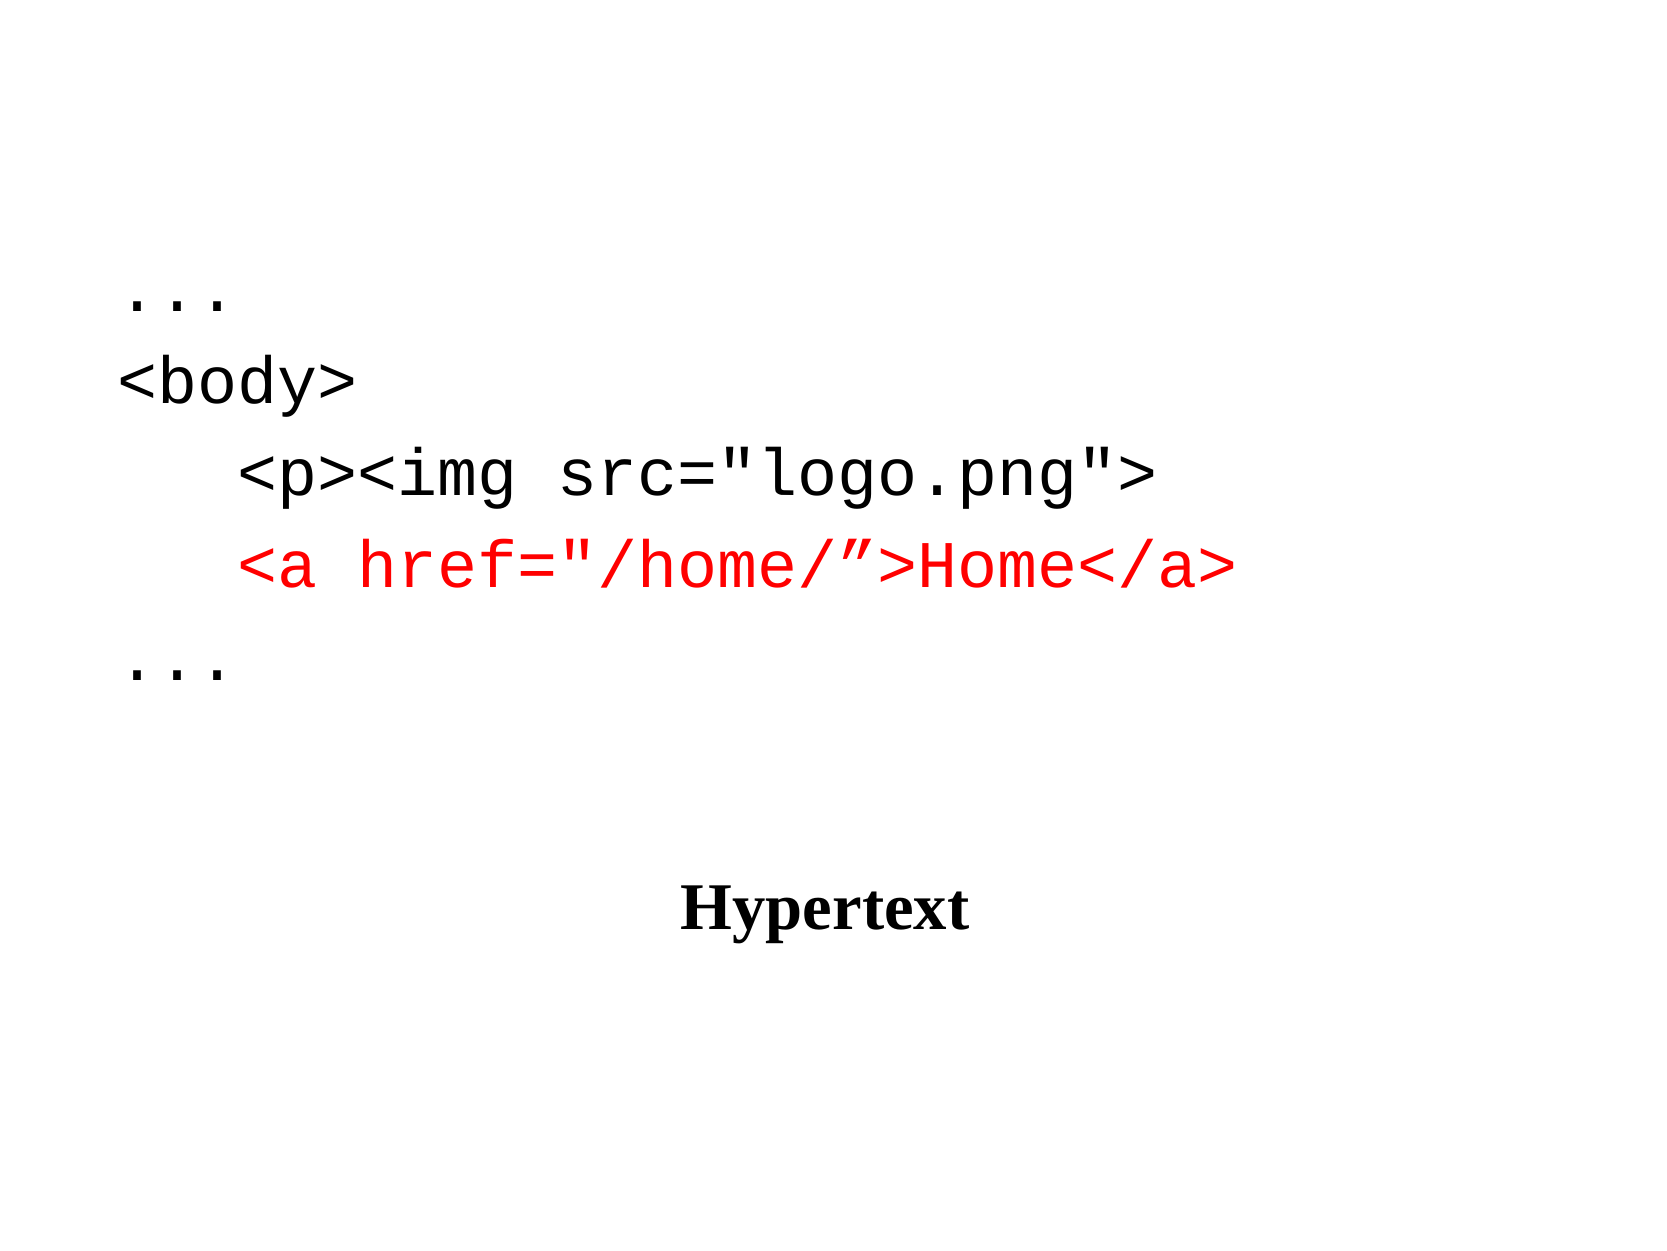

...
 <body>
 <p><img src="logo.png">
 <a href="/home/”>Home</a>
 ...
Hypertext